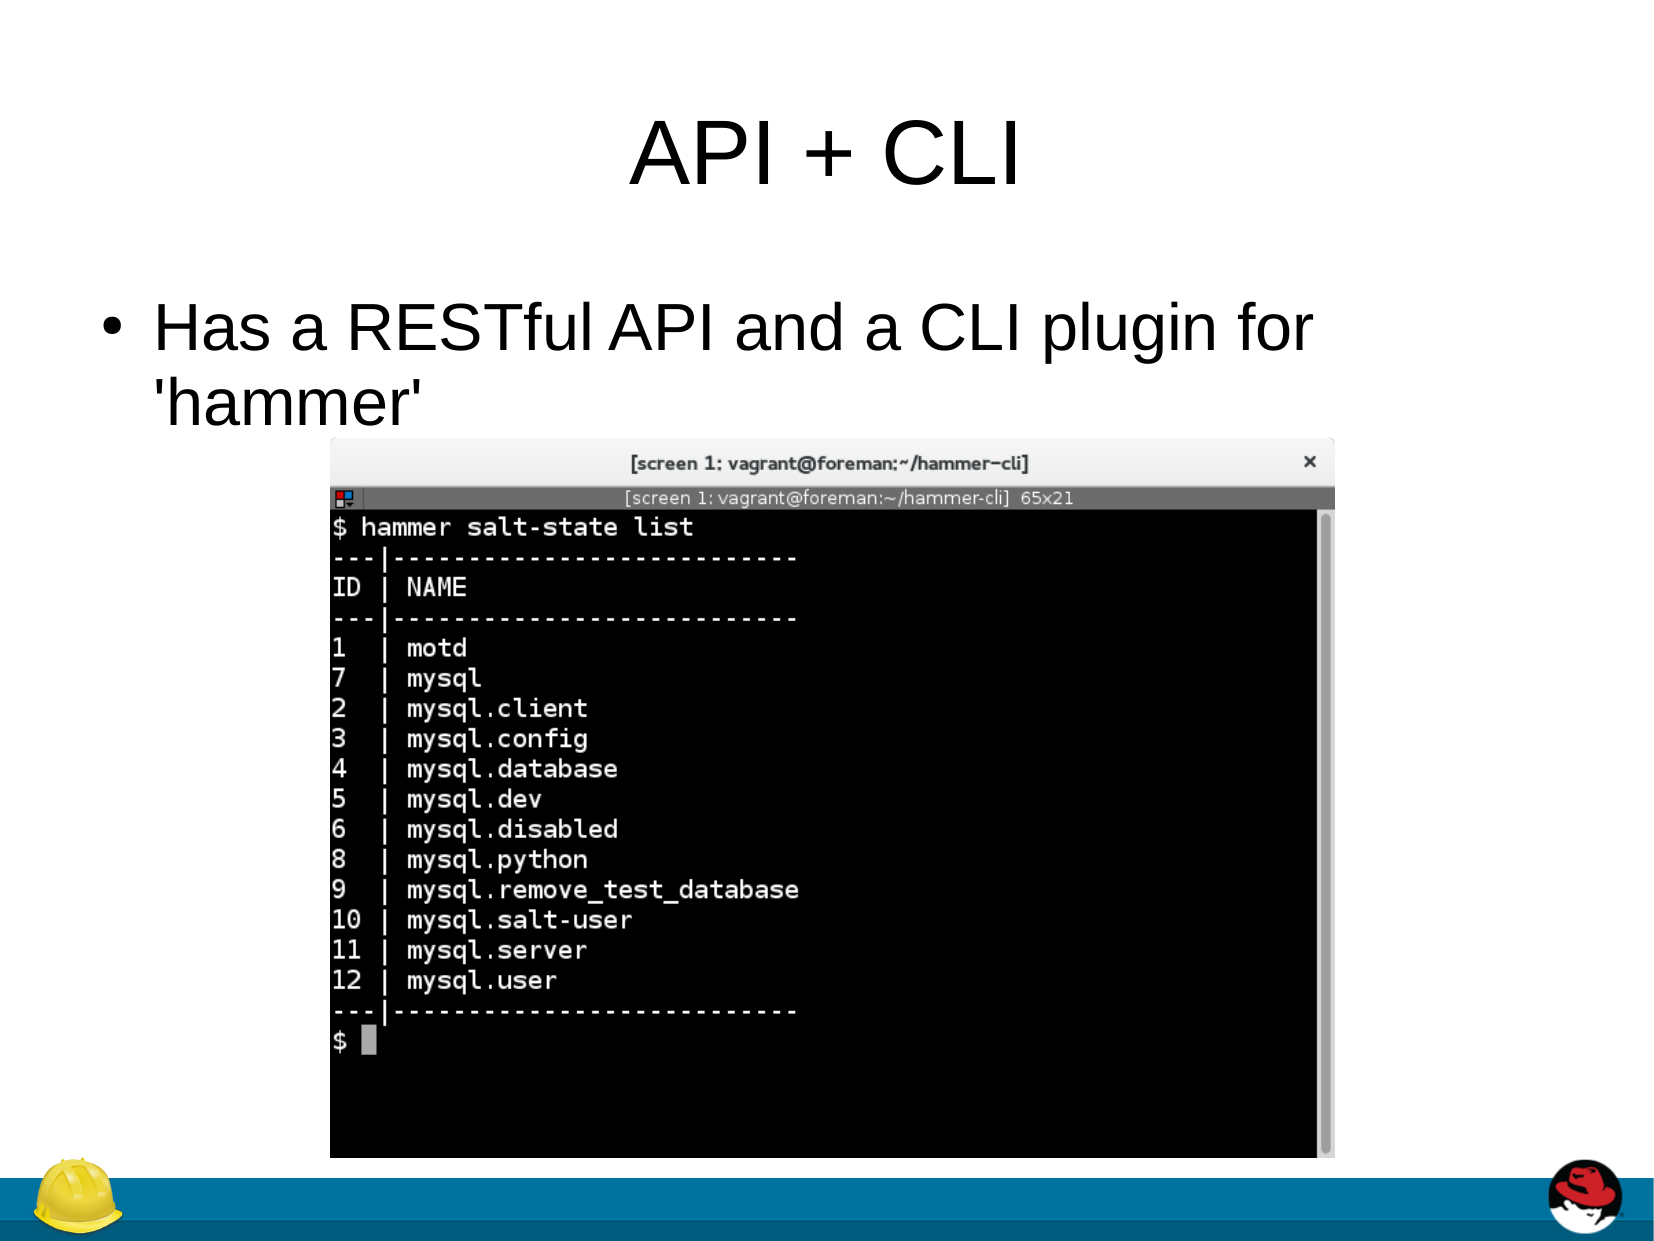

# API + CLI
Has a RESTful API and a CLI plugin for 'hammer'